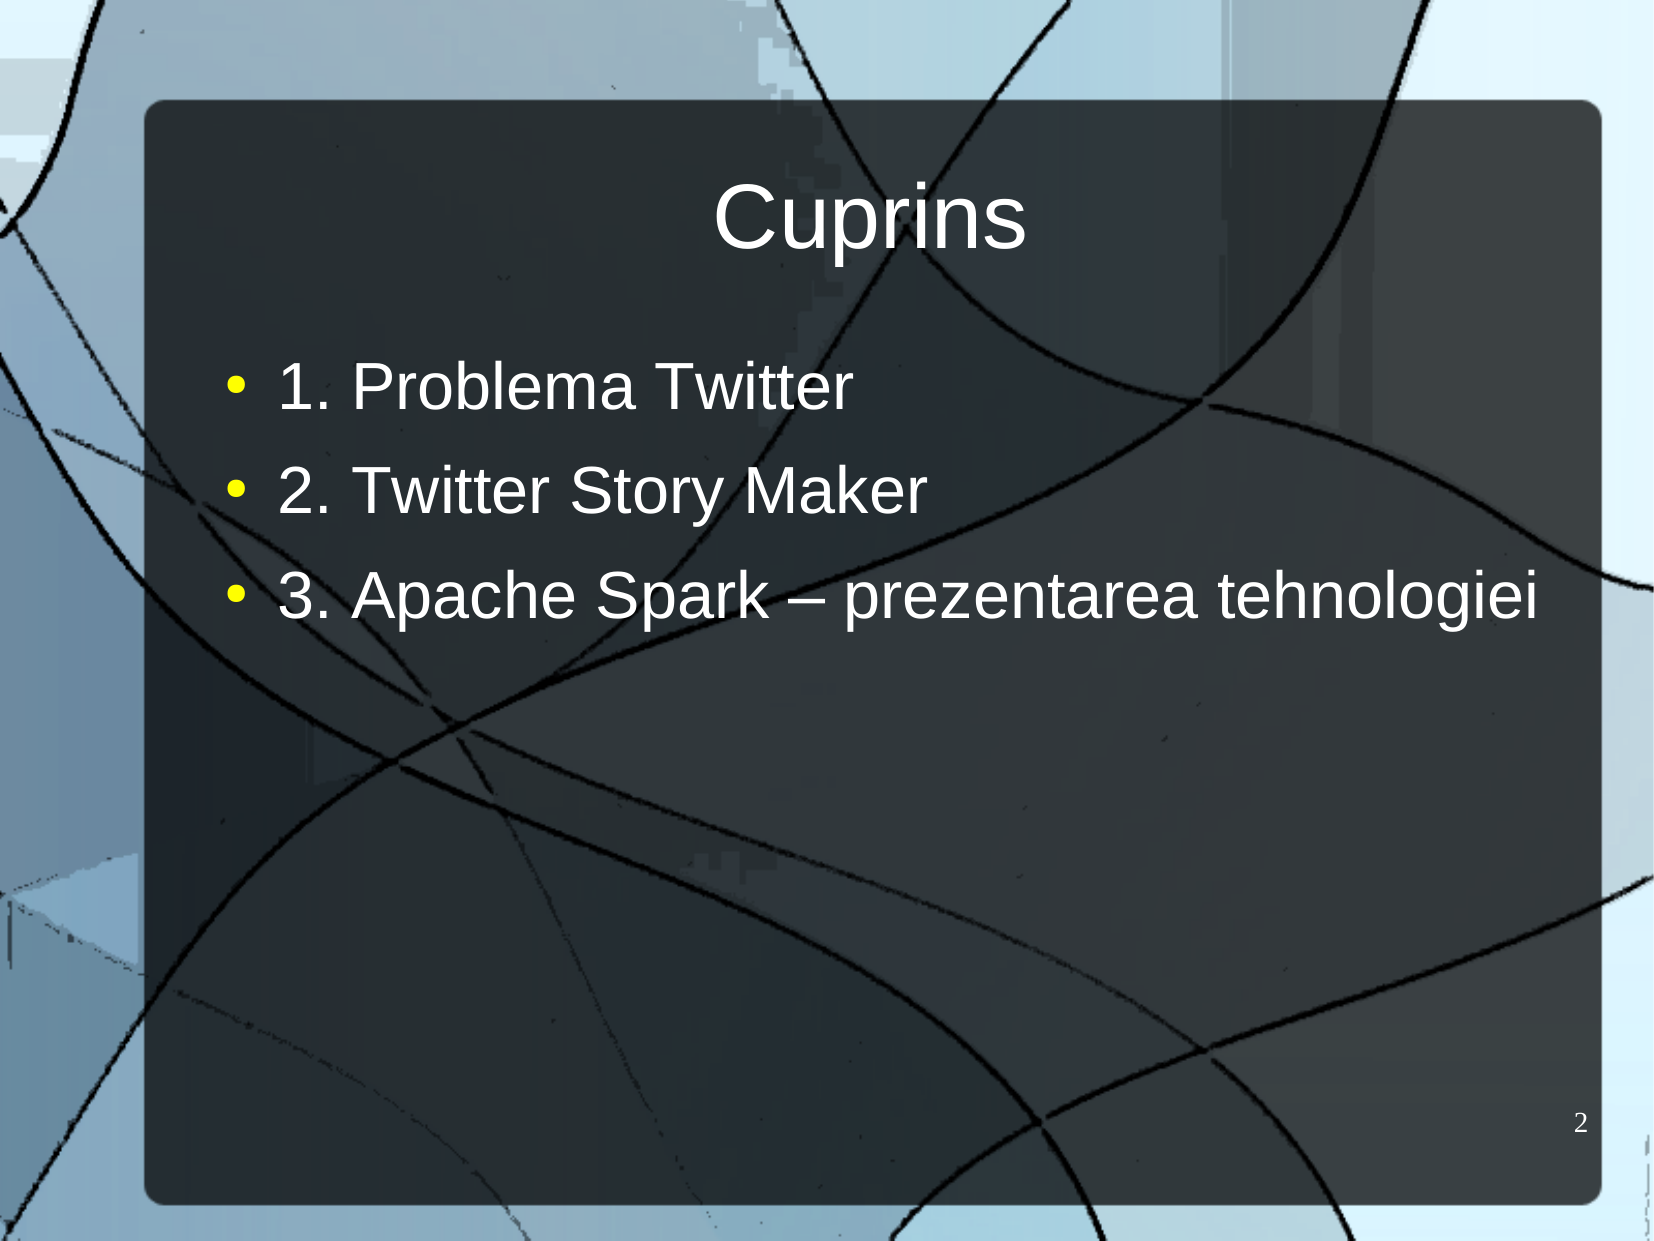

# Cuprins
1. Problema Twitter
2. Twitter Story Maker
3. Apache Spark – prezentarea tehnologiei
2